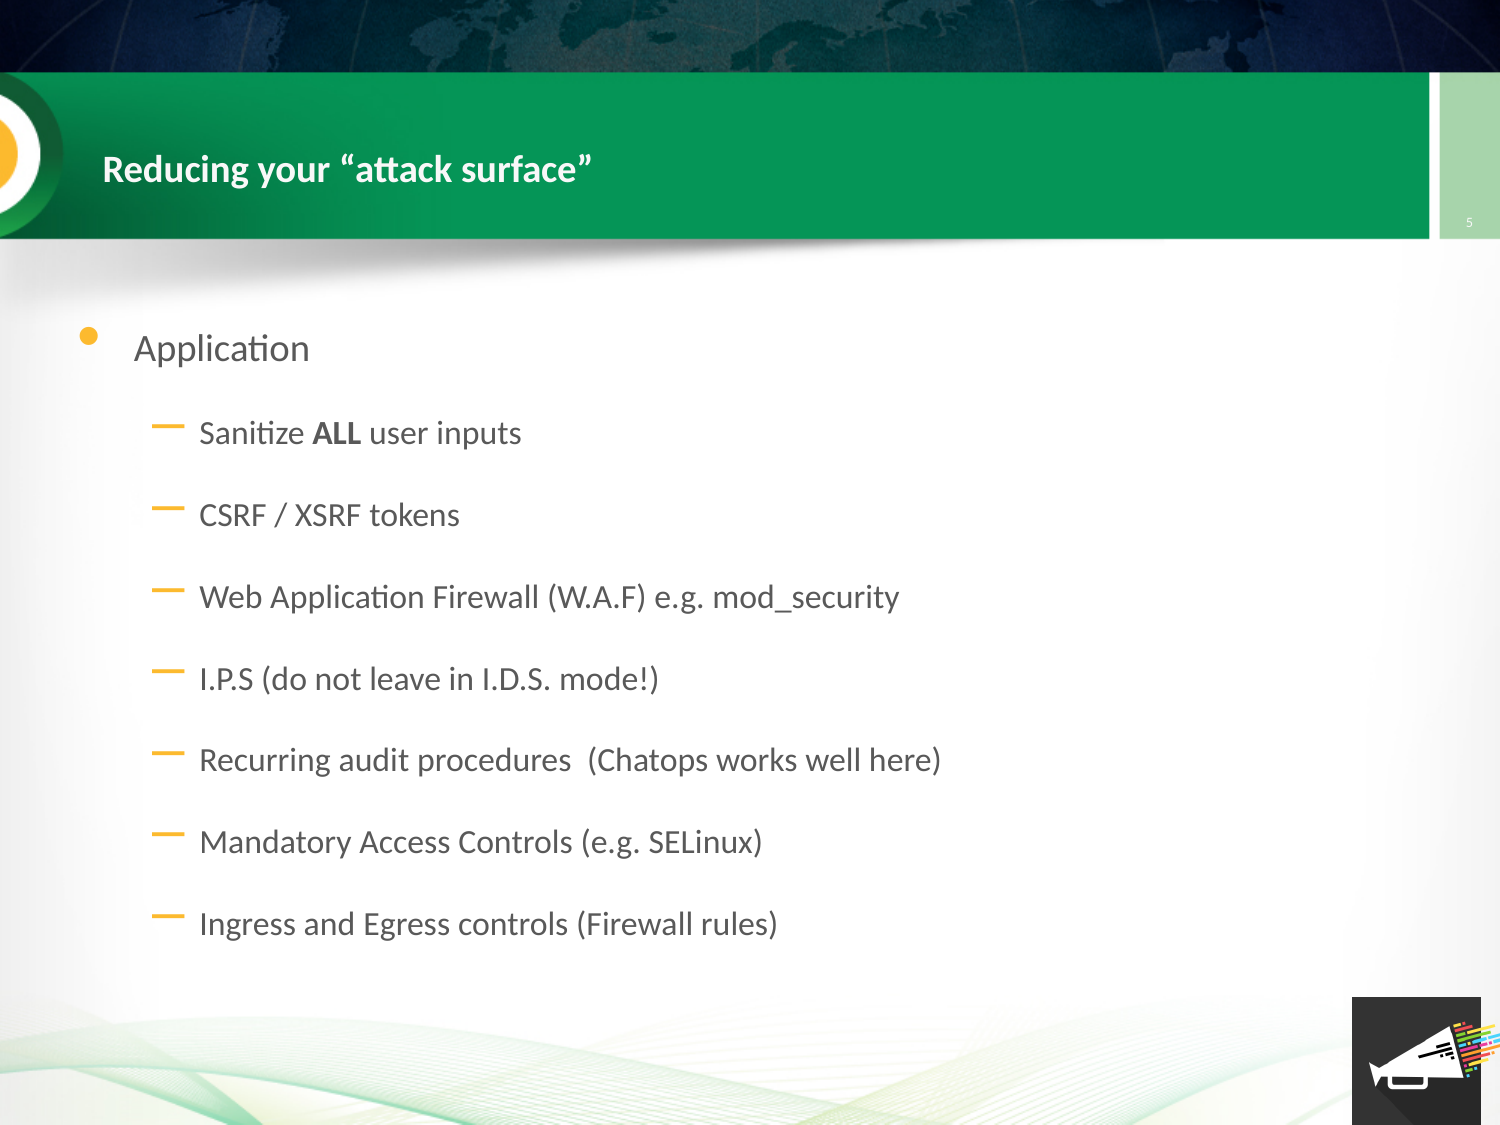

# Reducing your “attack surface”
Application
Sanitize ALL user inputs
CSRF / XSRF tokens
Web Application Firewall (W.A.F) e.g. mod_security
I.P.S (do not leave in I.D.S. mode!)
Recurring audit procedures (Chatops works well here)
Mandatory Access Controls (e.g. SELinux)
Ingress and Egress controls (Firewall rules)